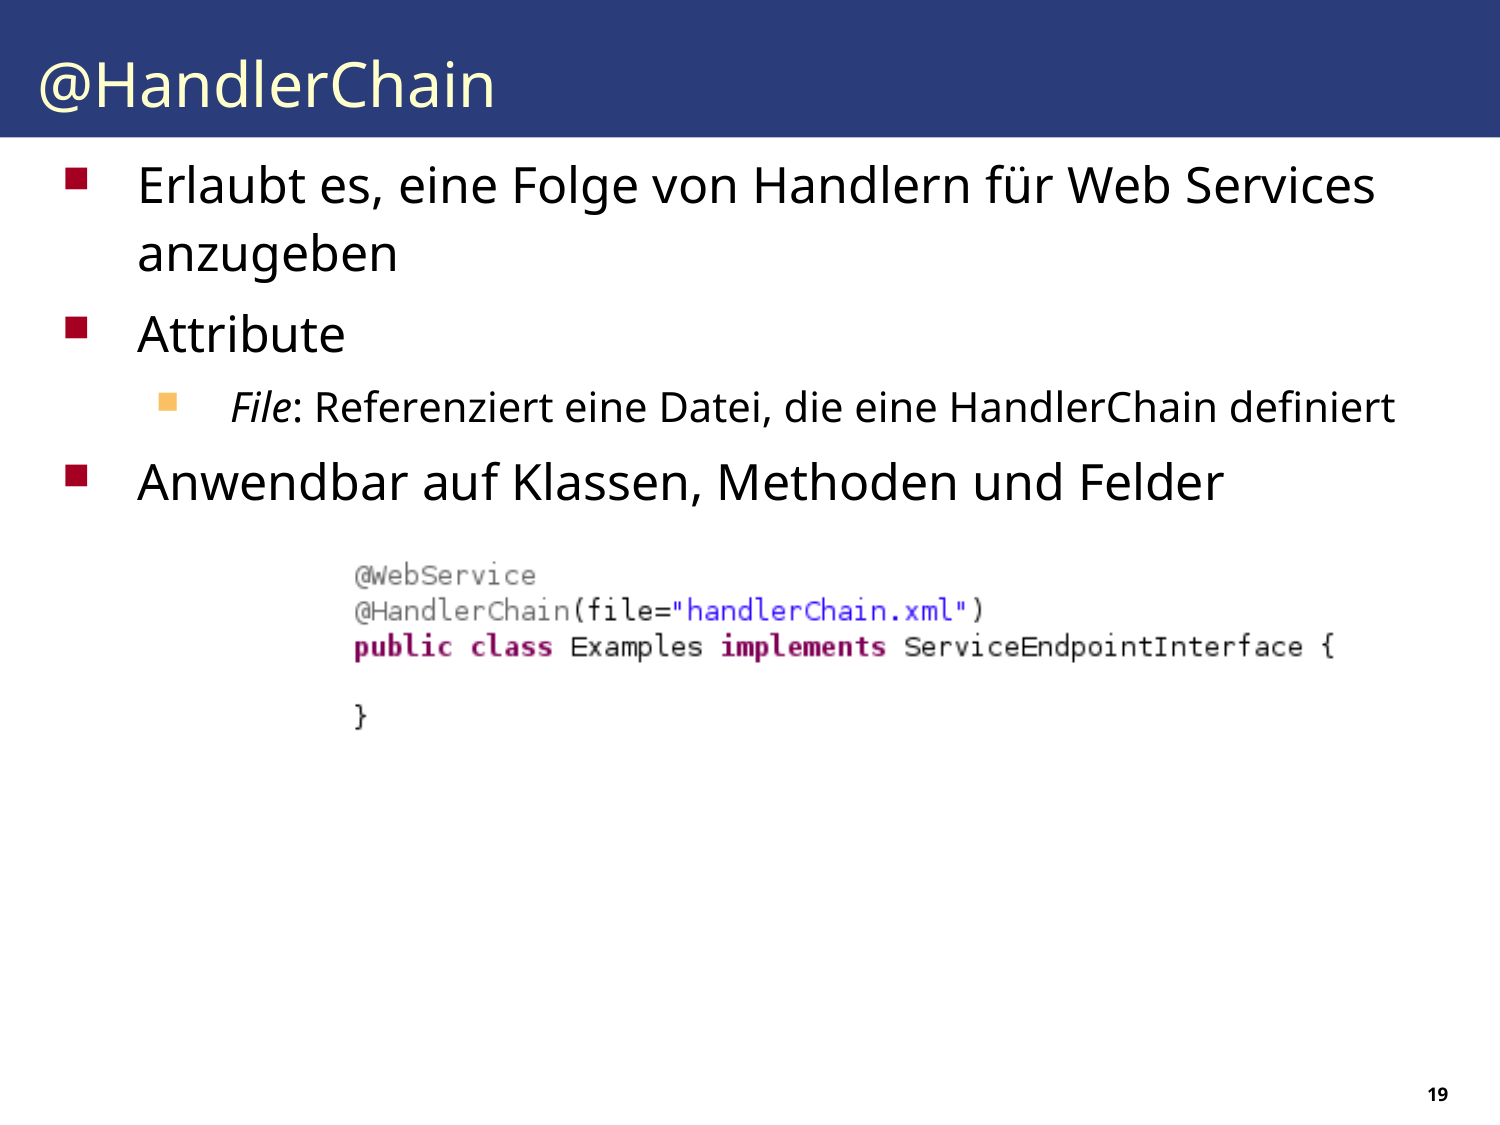

@HandlerChain
# Erlaubt es, eine Folge von Handlern für Web Services anzugeben
Attribute
File: Referenziert eine Datei, die eine HandlerChain definiert
Anwendbar auf Klassen, Methoden und Felder